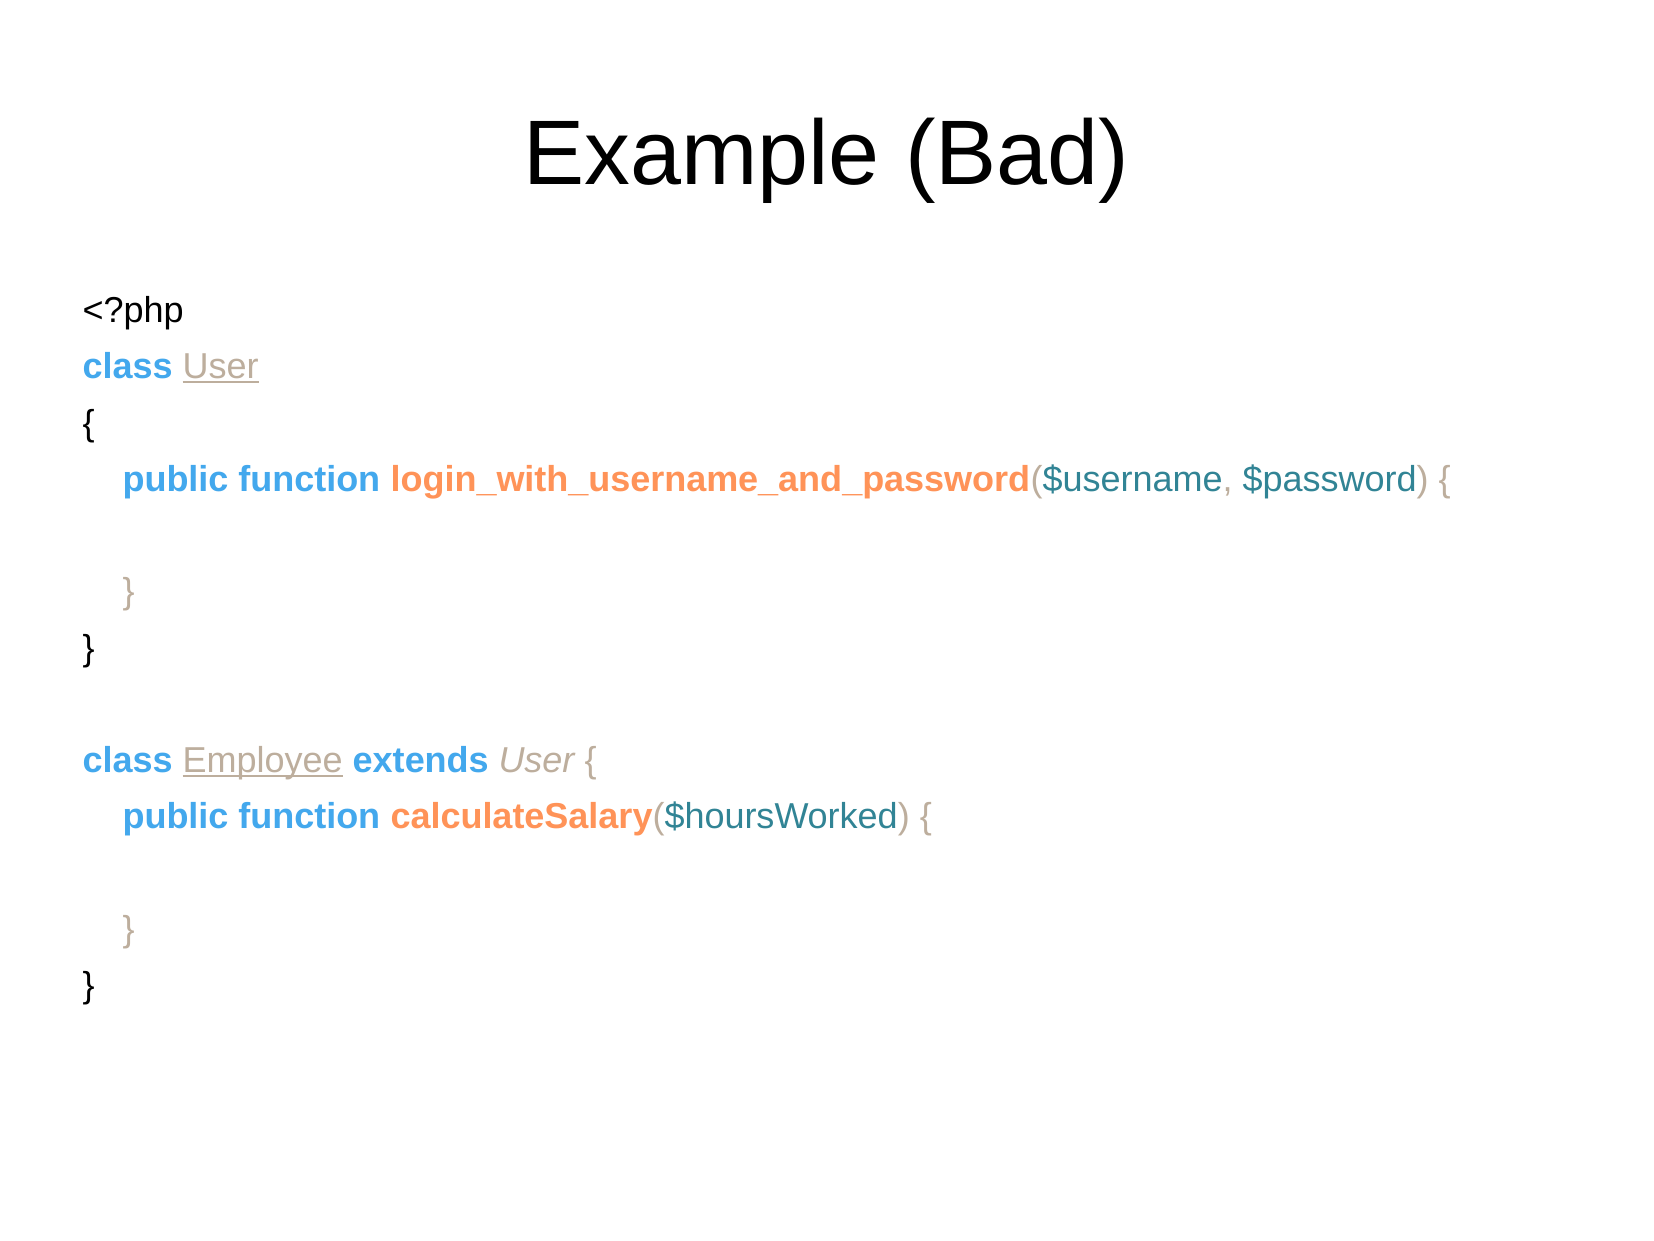

# Example (Bad)
<?php
class User
{
 public function login_with_username_and_password($username, $password) {
 }
}
class Employee extends User {
 public function calculateSalary($hoursWorked) {
 }
}